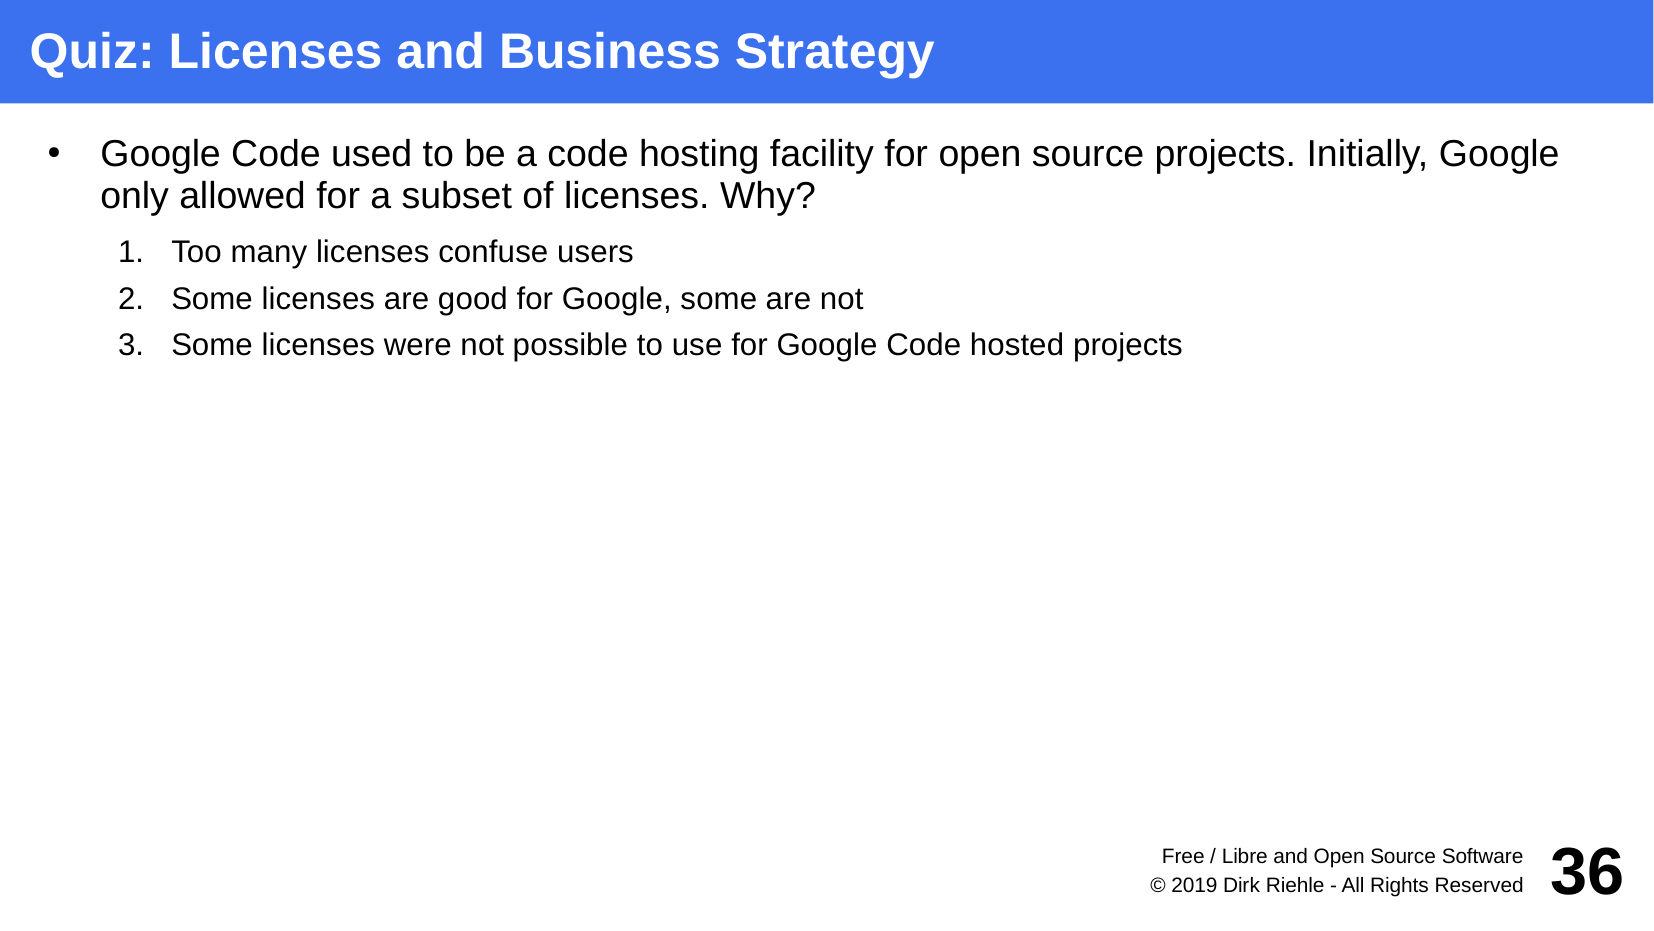

# Quiz: Licenses and Business Strategy
Google Code used to be a code hosting facility for open source projects. Initially, Google only allowed for a subset of licenses. Why?
Too many licenses confuse users
Some licenses are good for Google, some are not
Some licenses were not possible to use for Google Code hosted projects
Free / Libre and Open Source Software
36
© 2019 Dirk Riehle - All Rights Reserved